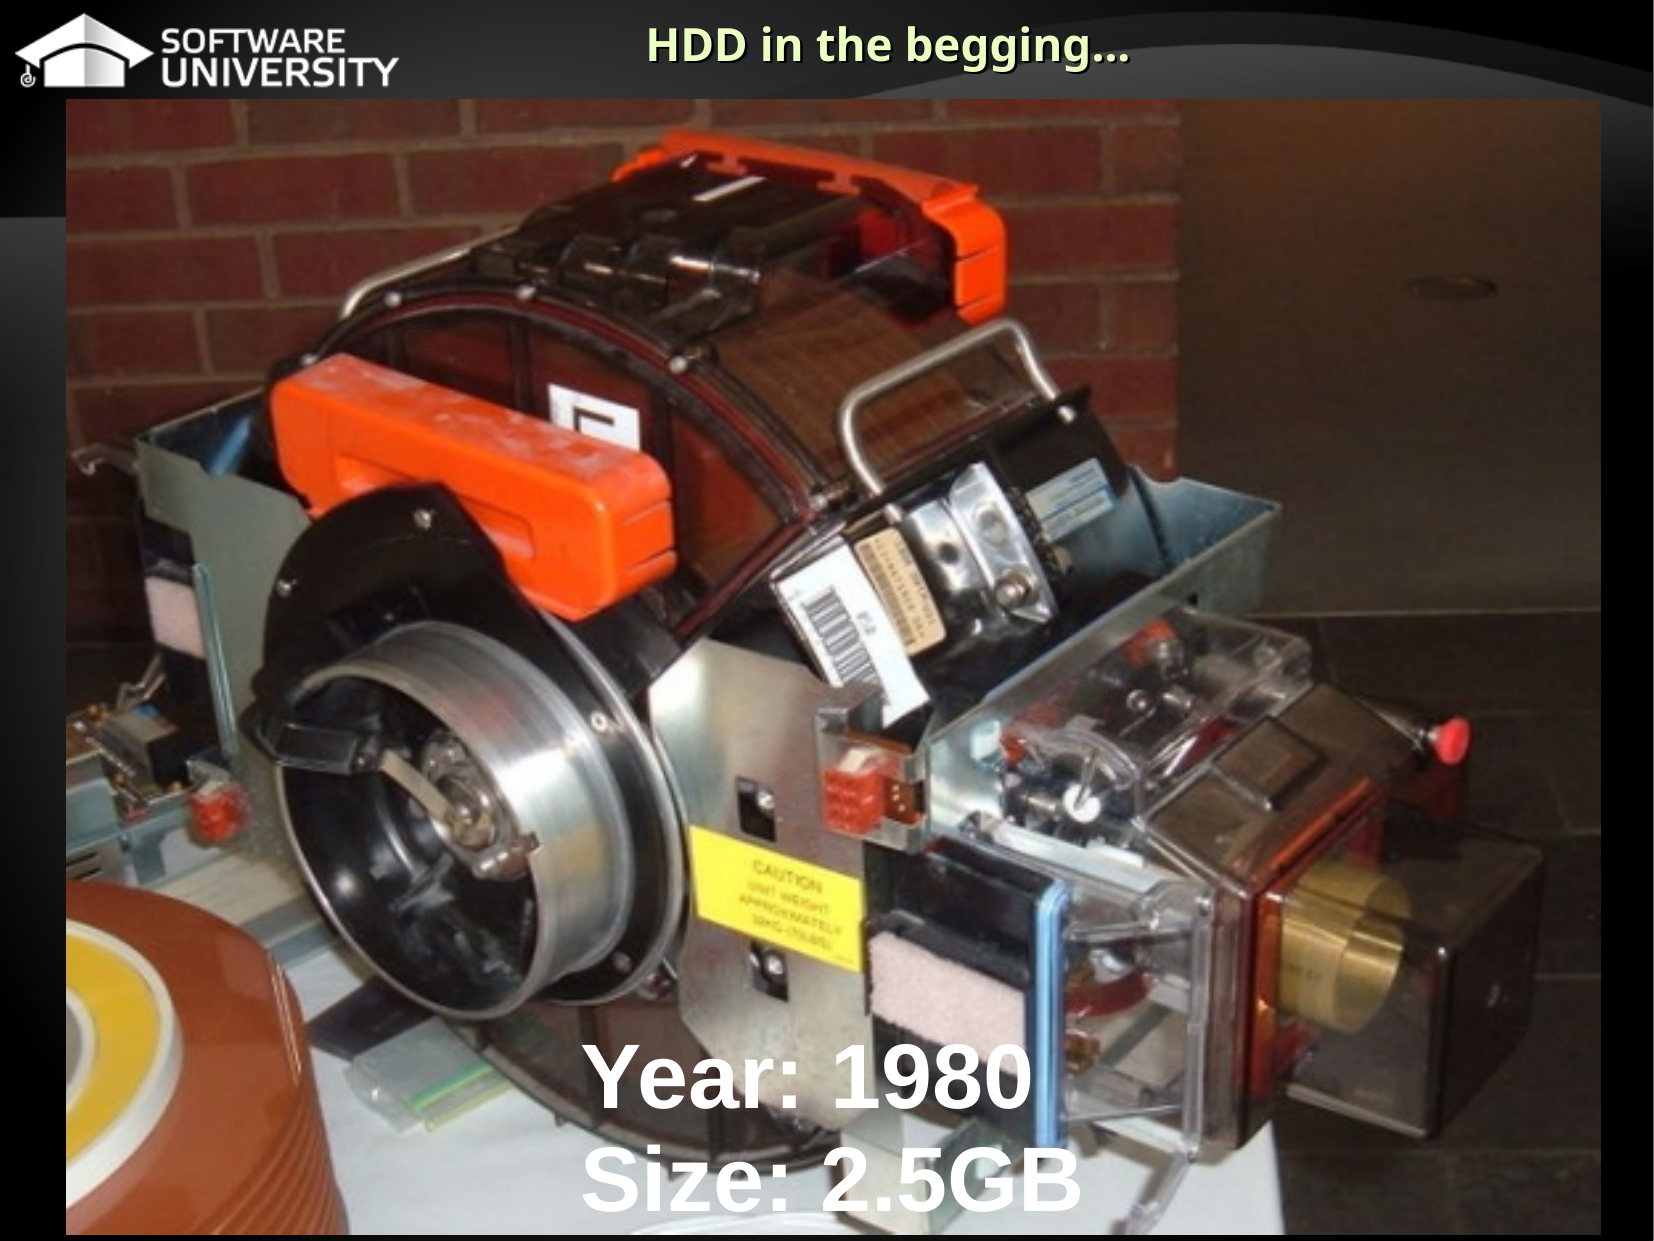

# HDD in the begging...
Year: 1980
Size: 2.5GB